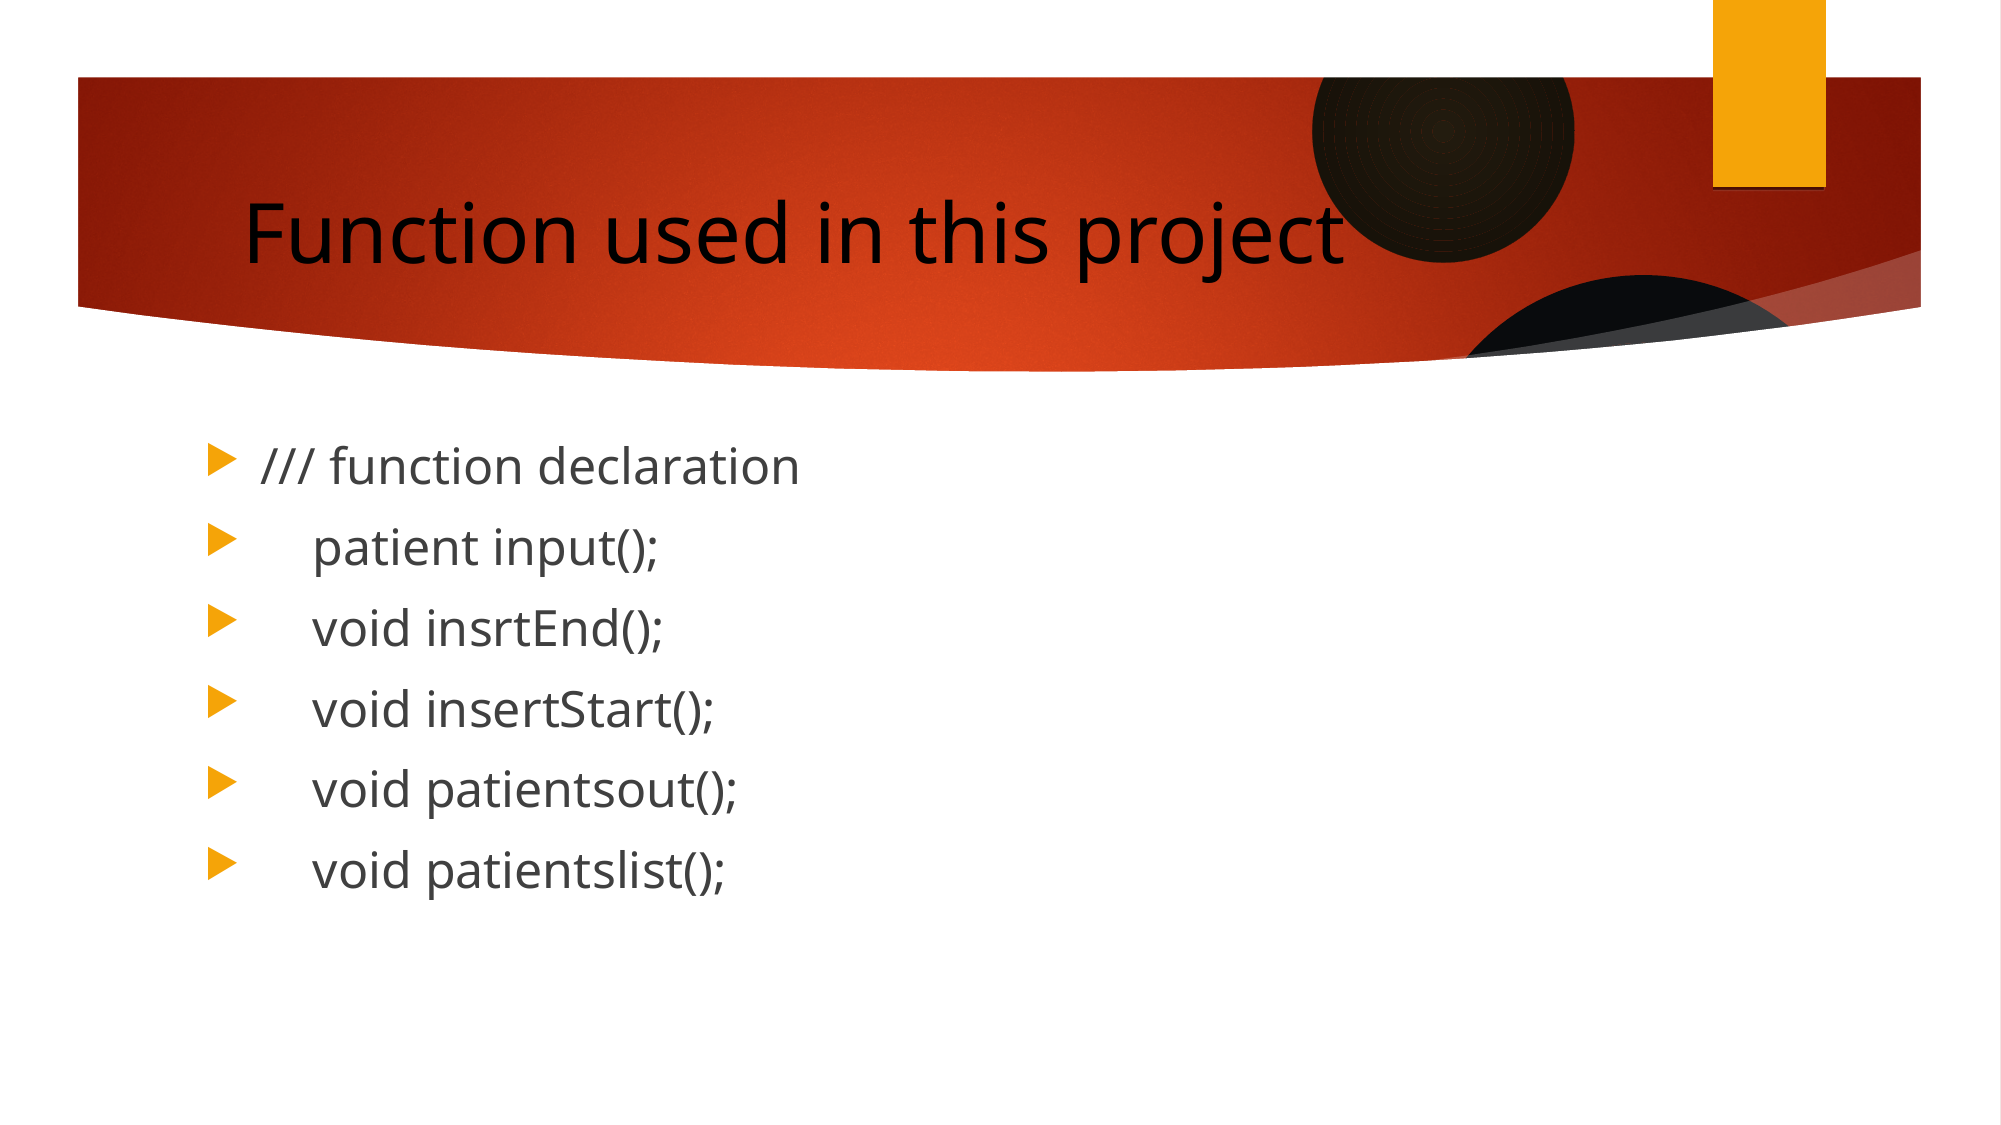

# Function used in this project
/// function declaration
 patient input();
 void insrtEnd();
 void insertStart();
 void patientsout();
 void patientslist();